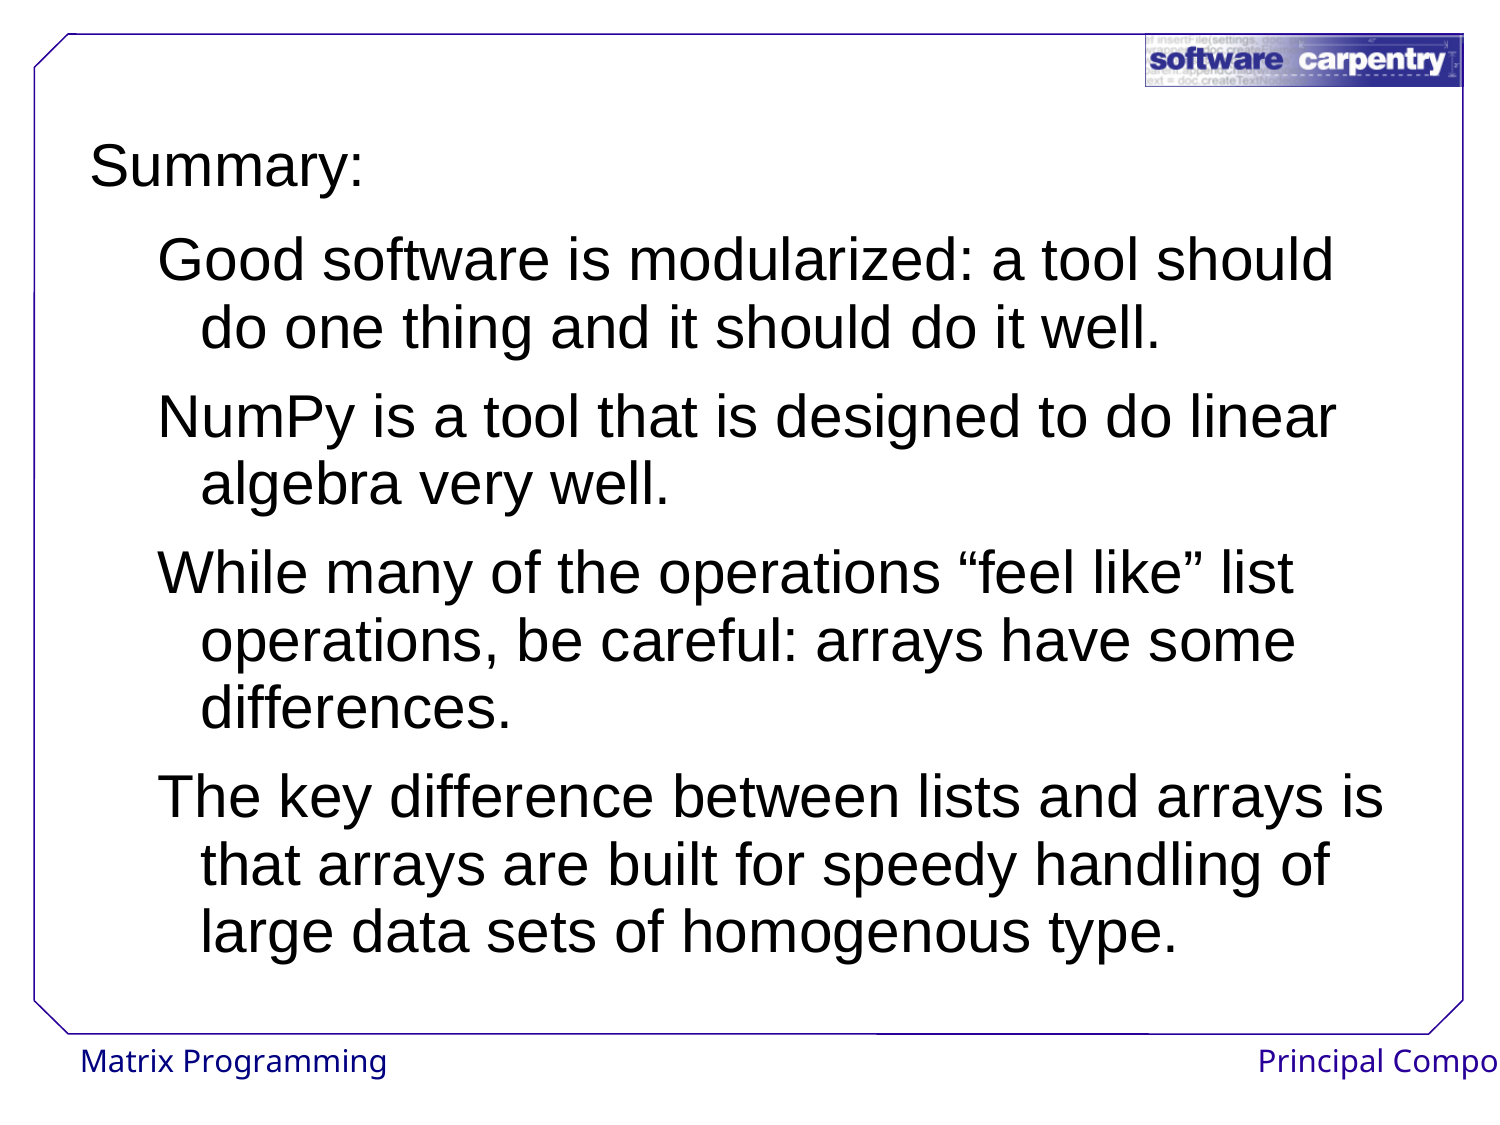

# Summary:
Good software is modularized: a tool should do one thing and it should do it well.
NumPy is a tool that is designed to do linear algebra very well.
While many of the operations “feel like” list operations, be careful: arrays have some differences.
The key difference between lists and arrays is that arrays are built for speedy handling of large data sets of homogenous type.